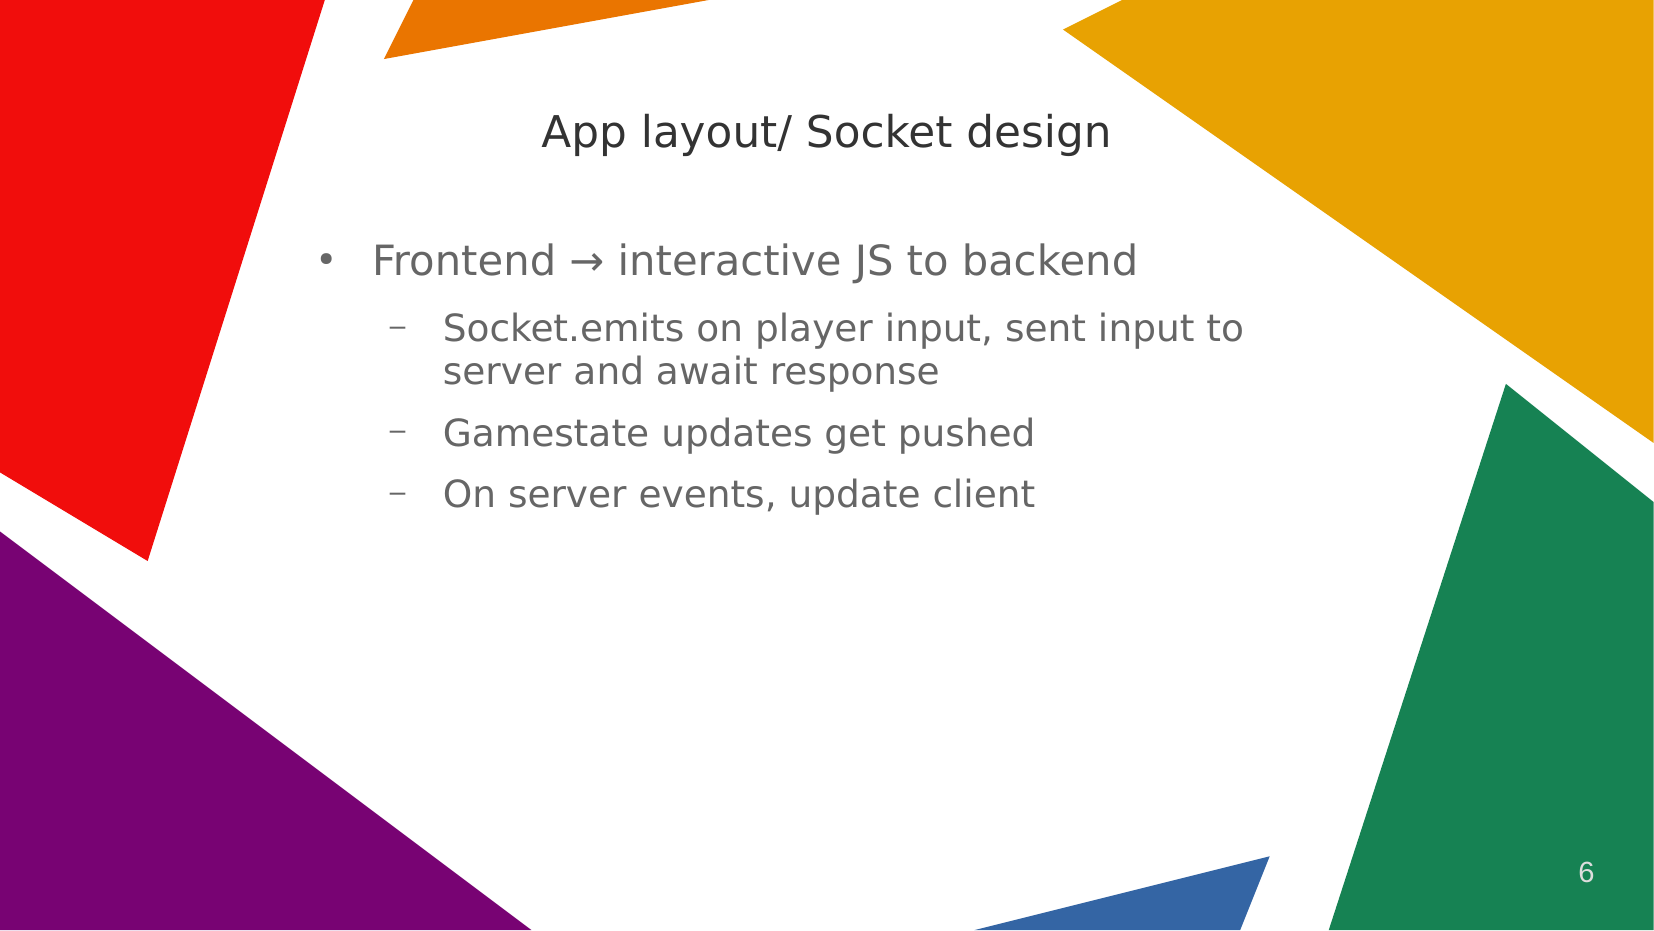

# App layout/ Socket design
Frontend → interactive JS to backend
Socket.emits on player input, sent input to server and await response
Gamestate updates get pushed
On server events, update client
6